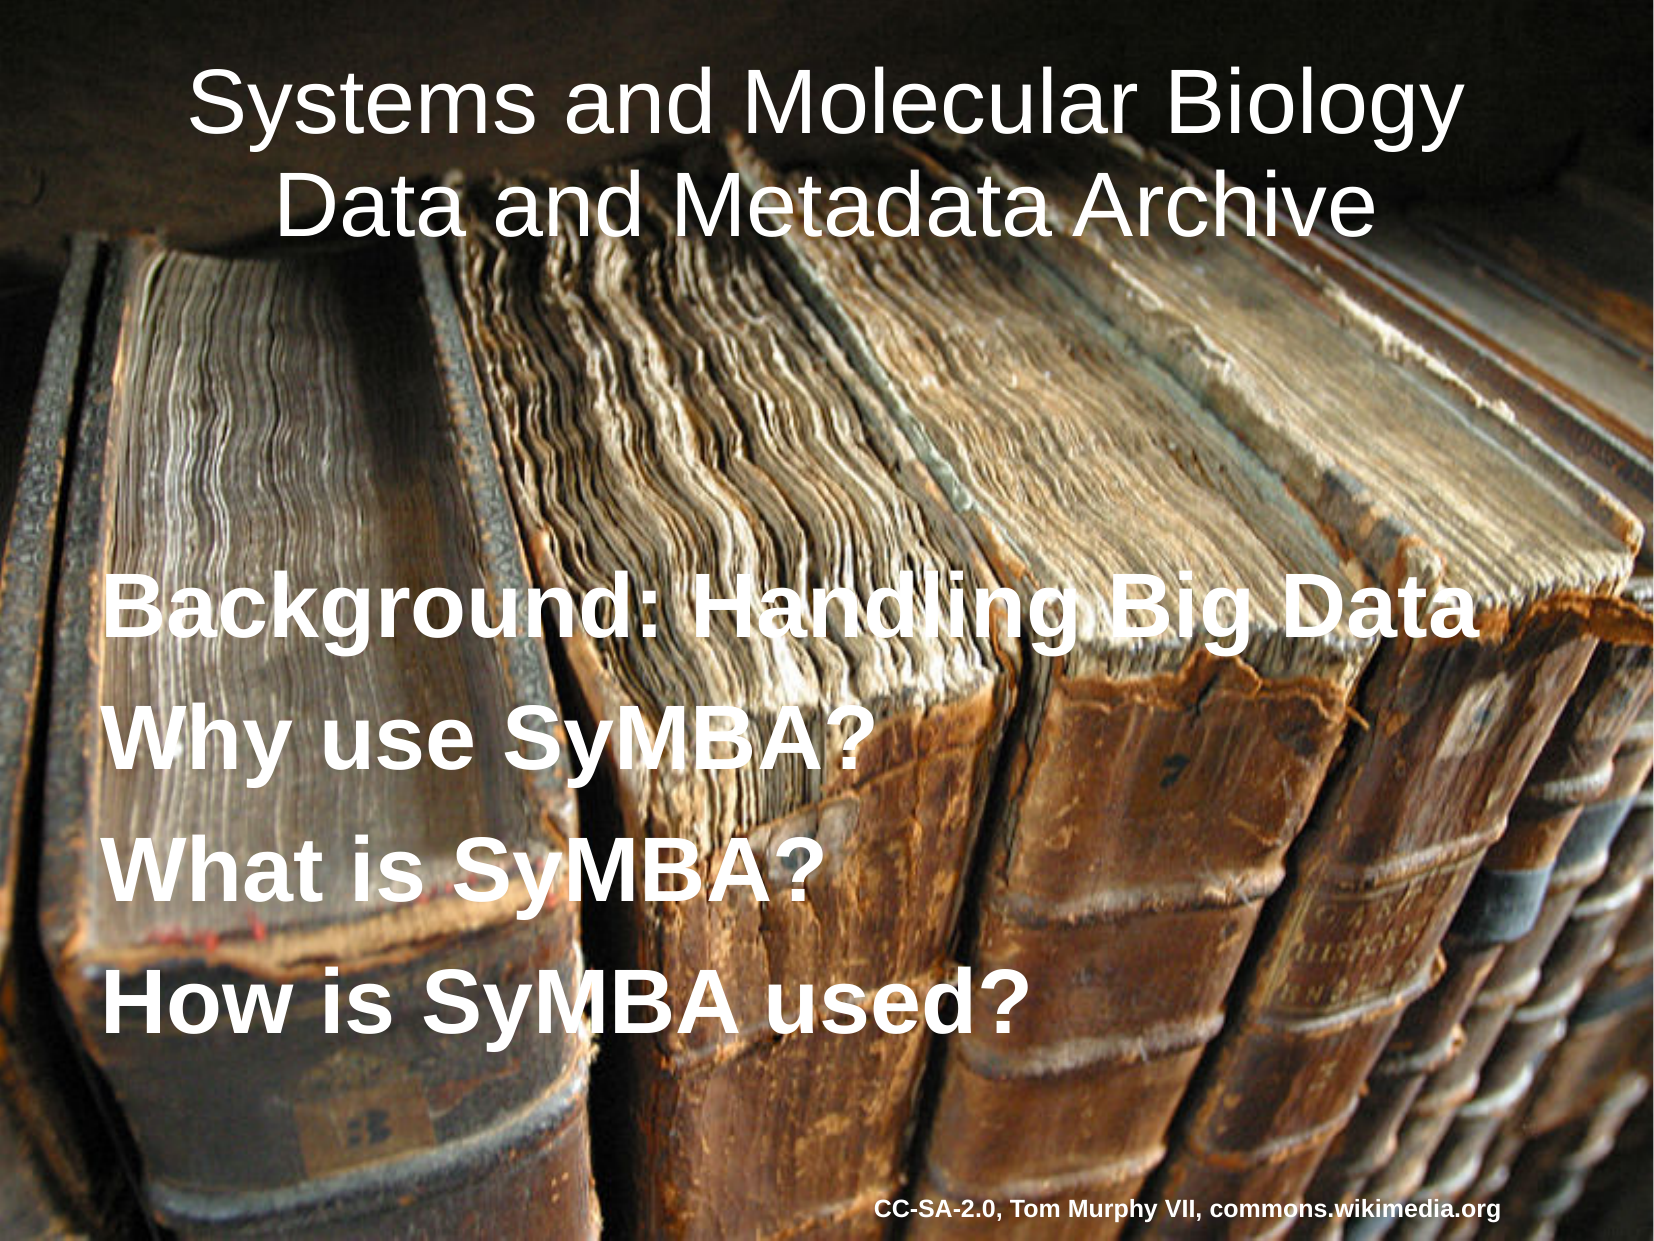

# Systems and Molecular Biology Data and Metadata Archive
Background: Handling Big Data
Why use SyMBA?
What is SyMBA?
How is SyMBA used?
CC-SA-2.0, Tom Murphy VII, commons.wikimedia.org